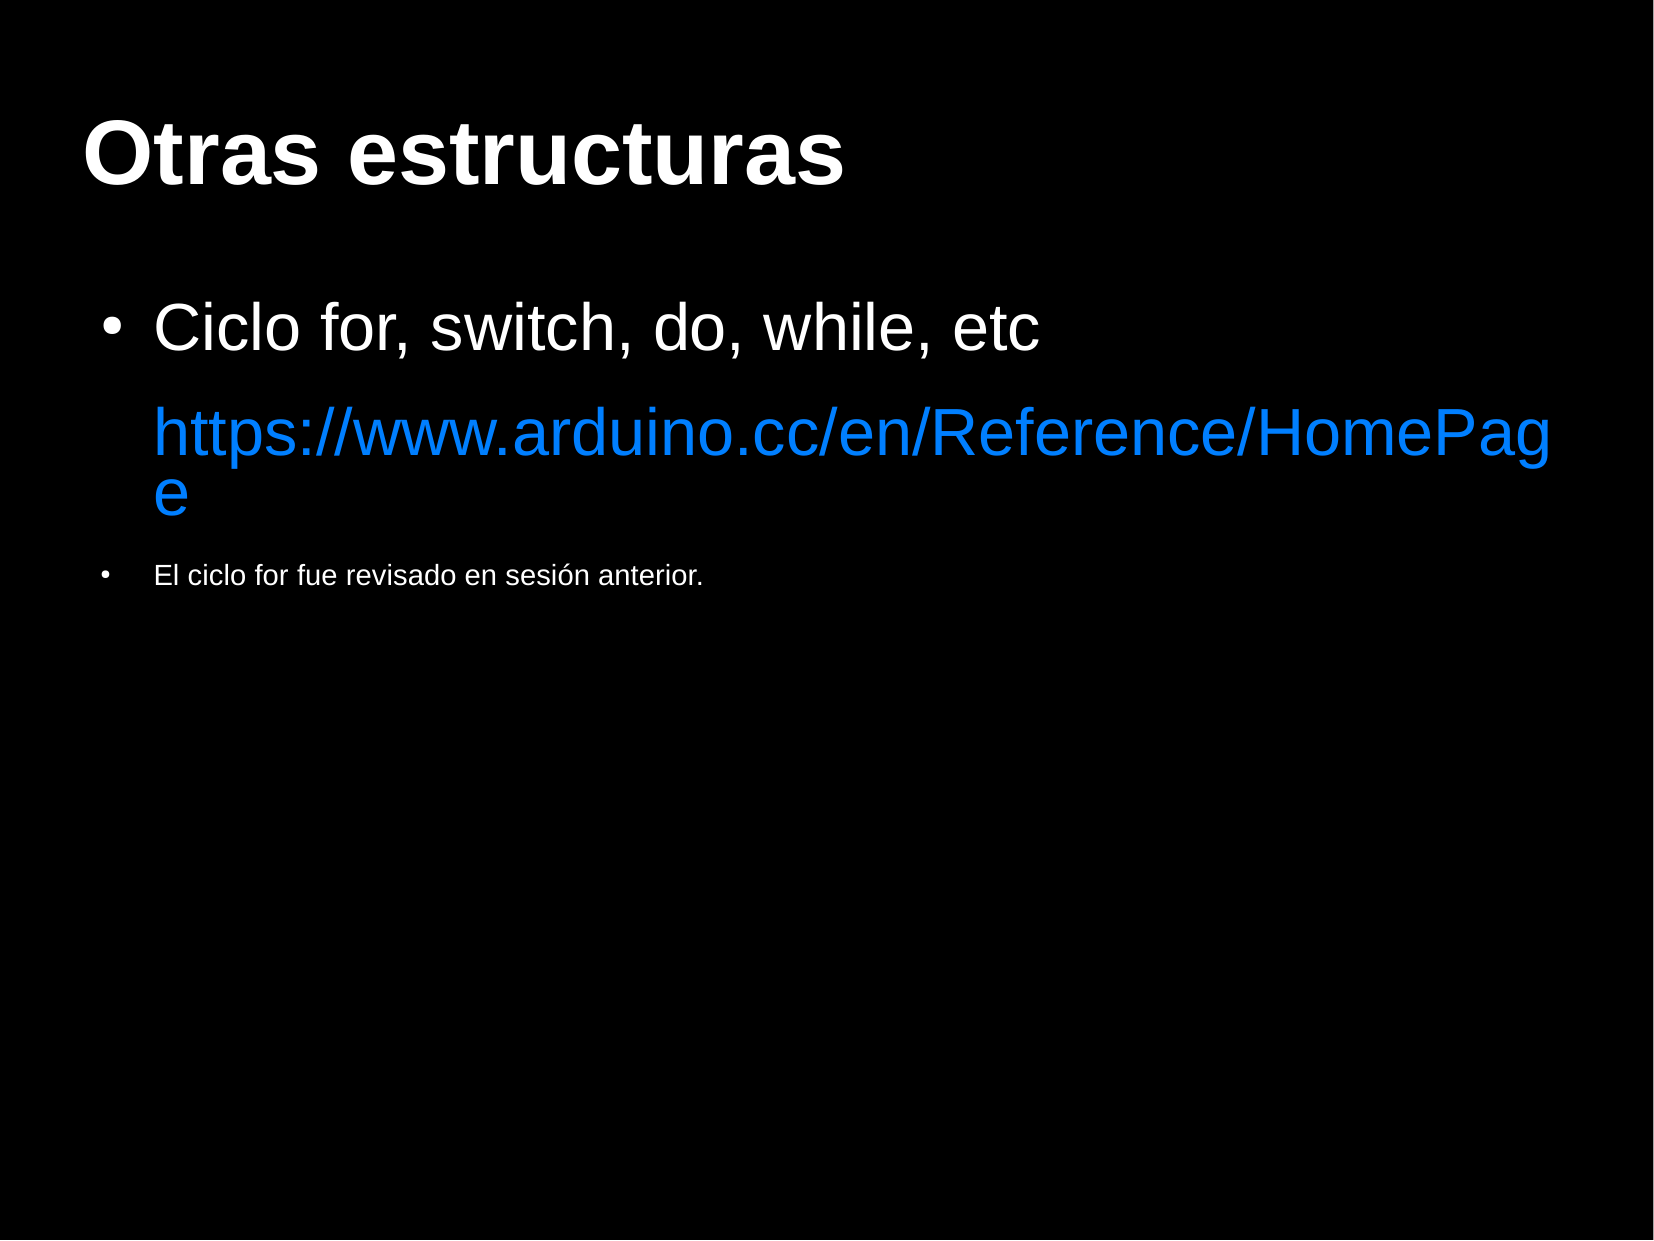

# Otras estructuras
Ciclo for, switch, do, while, etc
https://www.arduino.cc/en/Reference/HomePage
El ciclo for fue revisado en sesión anterior.